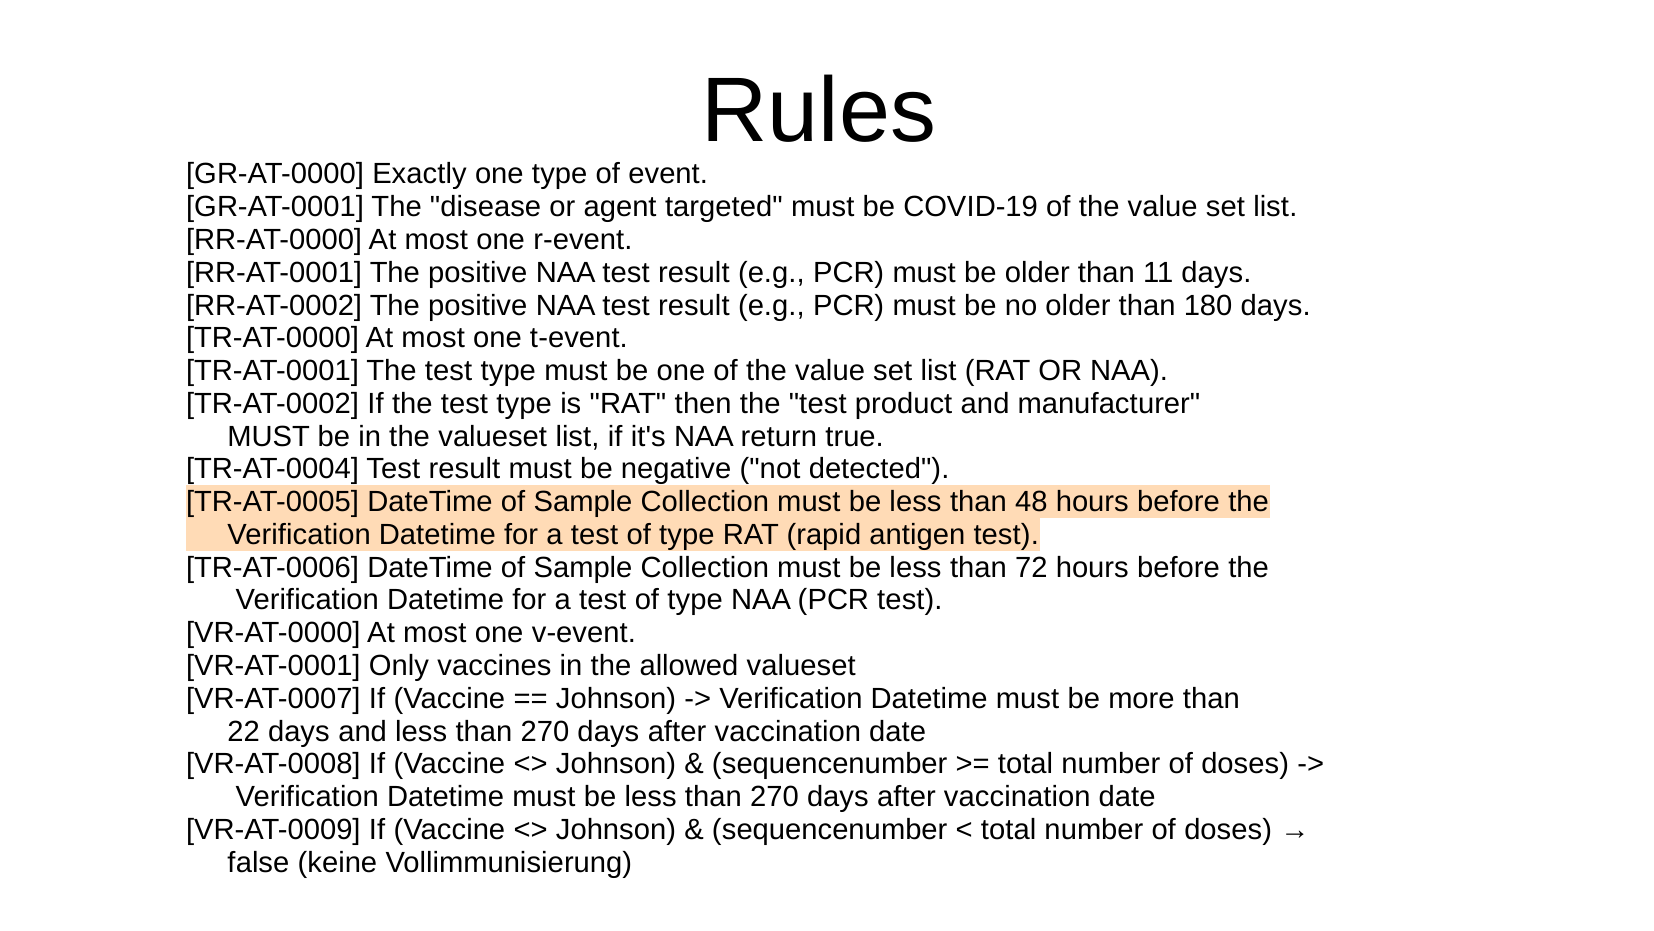

# Rules
[GR-AT-0000] Exactly one type of event.
[GR-AT-0001] The "disease or agent targeted" must be COVID-19 of the value set list.
[RR-AT-0000] At most one r-event.
[RR-AT-0001] The positive NAA test result (e.g., PCR) must be older than 11 days.
[RR-AT-0002] The positive NAA test result (e.g., PCR) must be no older than 180 days.
[TR-AT-0000] At most one t-event.
[TR-AT-0001] The test type must be one of the value set list (RAT OR NAA).
[TR-AT-0002] If the test type is "RAT" then the "test product and manufacturer"
 MUST be in the valueset list, if it's NAA return true.
[TR-AT-0004] Test result must be negative ("not detected").
[TR-AT-0005] DateTime of Sample Collection must be less than 48 hours before the
 Verification Datetime for a test of type RAT (rapid antigen test).
[TR-AT-0006] DateTime of Sample Collection must be less than 72 hours before the
 Verification Datetime for a test of type NAA (PCR test).
[VR-AT-0000] At most one v-event.
[VR-AT-0001] Only vaccines in the allowed valueset
[VR-AT-0007] If (Vaccine == Johnson) -> Verification Datetime must be more than
 22 days and less than 270 days after vaccination date
[VR-AT-0008] If (Vaccine <> Johnson) & (sequencenumber >= total number of doses) ->
 Verification Datetime must be less than 270 days after vaccination date
[VR-AT-0009] If (Vaccine <> Johnson) & (sequencenumber < total number of doses) →
 false (keine Vollimmunisierung)